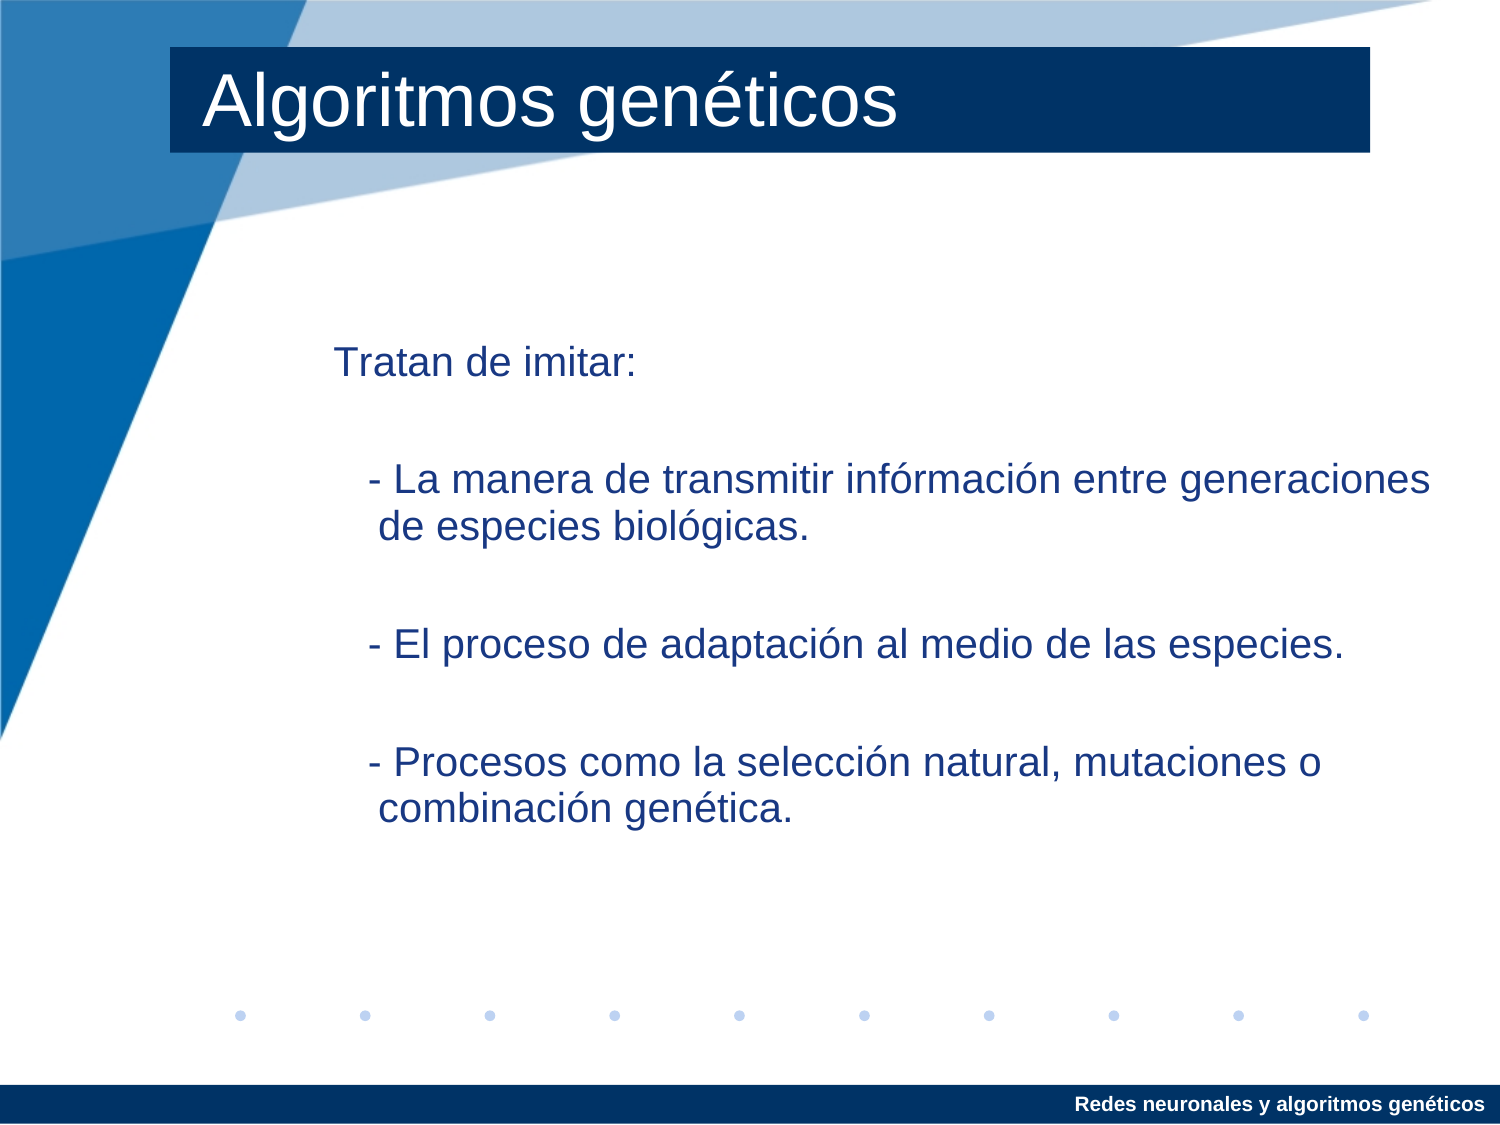

# Algoritmos genéticos
 Tratan de imitar:
 - La manera de transmitir infórmación entre generaciones de especies biológicas.
 - El proceso de adaptación al medio de las especies.
 - Procesos como la selección natural, mutaciones o combinación genética.